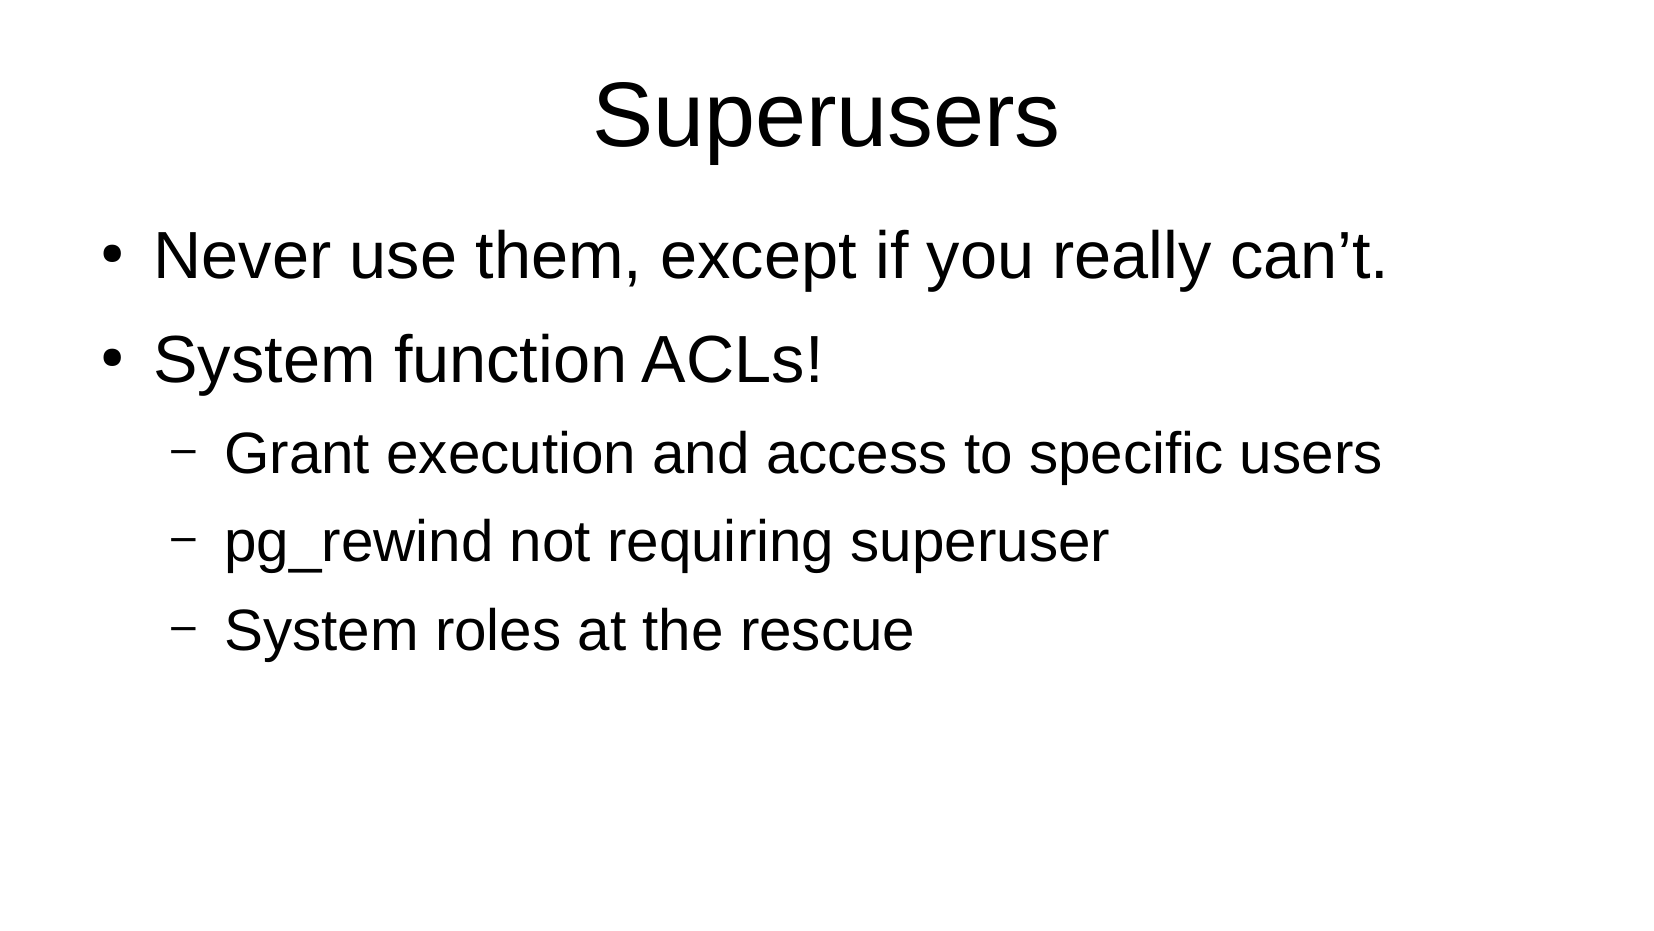

# Superusers
Never use them, except if you really can’t.
System function ACLs!
Grant execution and access to specific users
pg_rewind not requiring superuser
System roles at the rescue